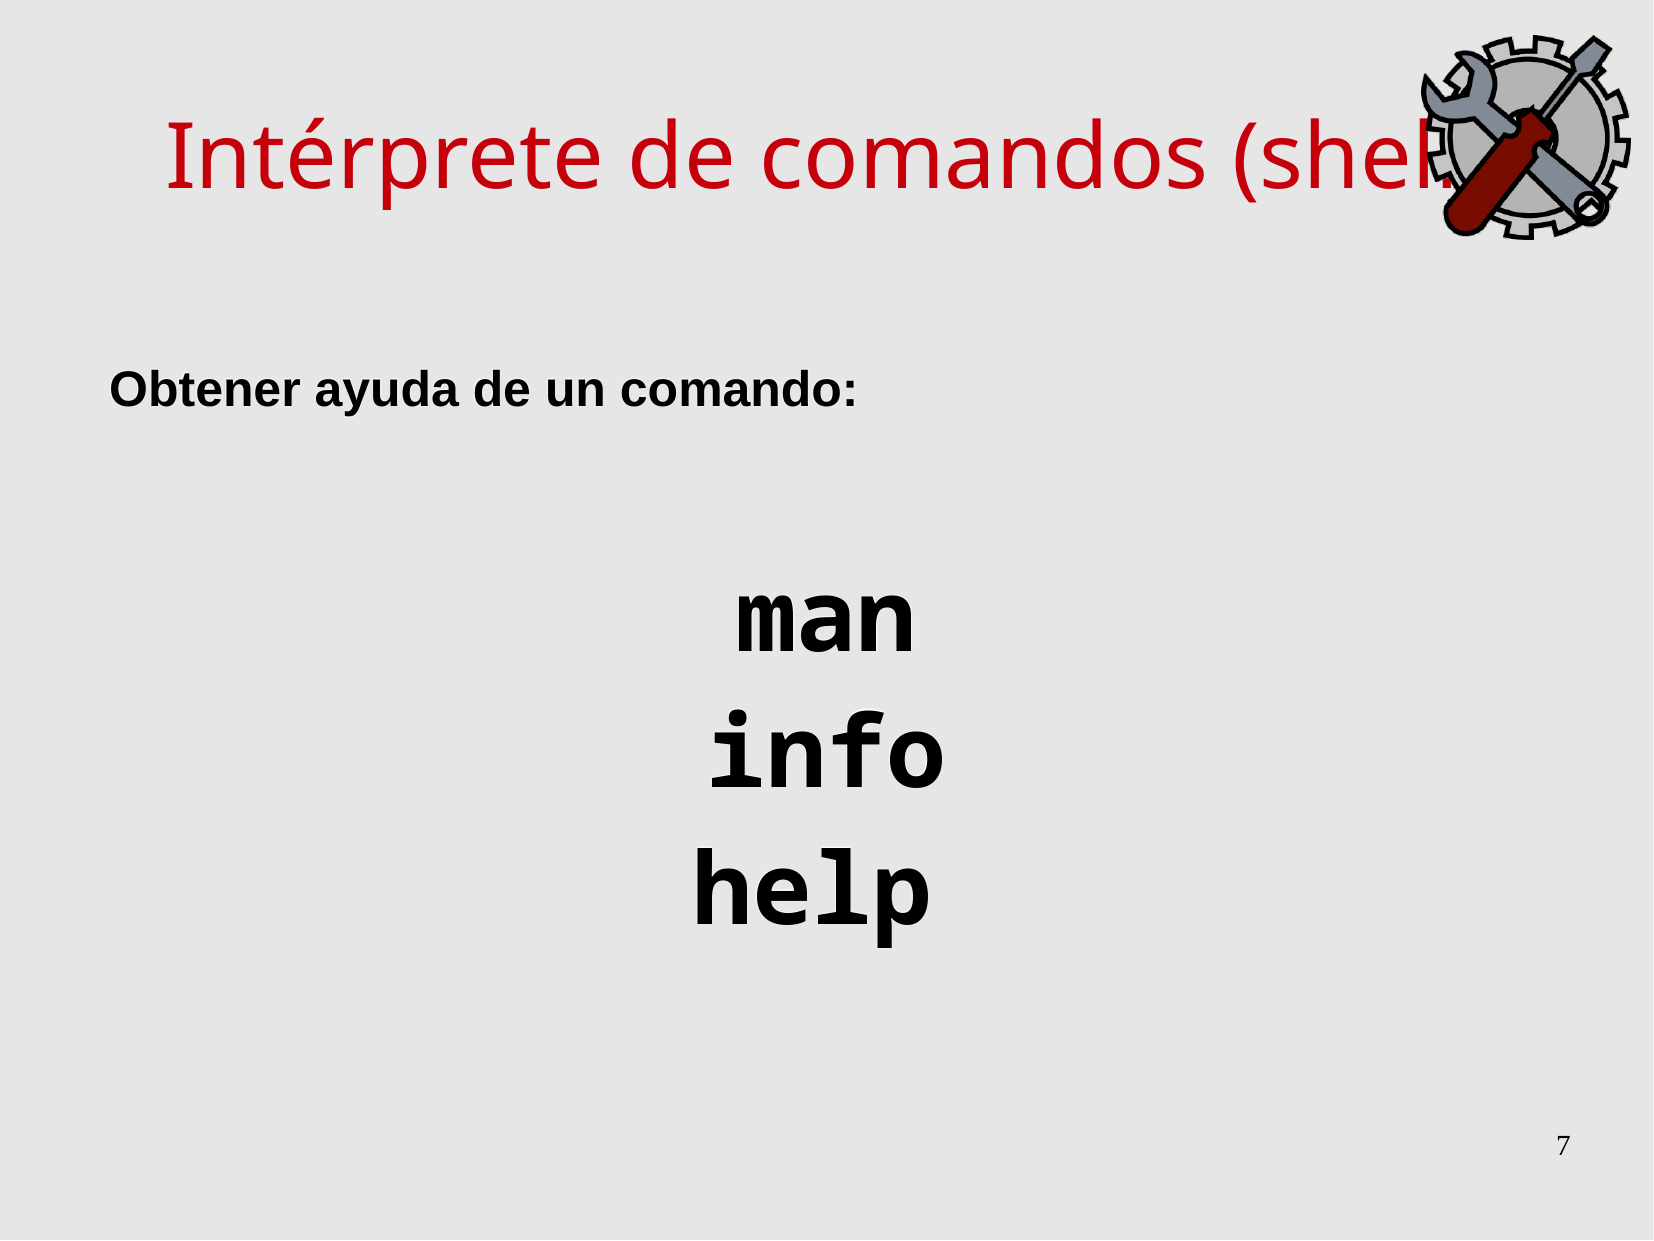

# Intérprete de comandos (shell)
Obtener ayuda de un comando:
man
info
help
7